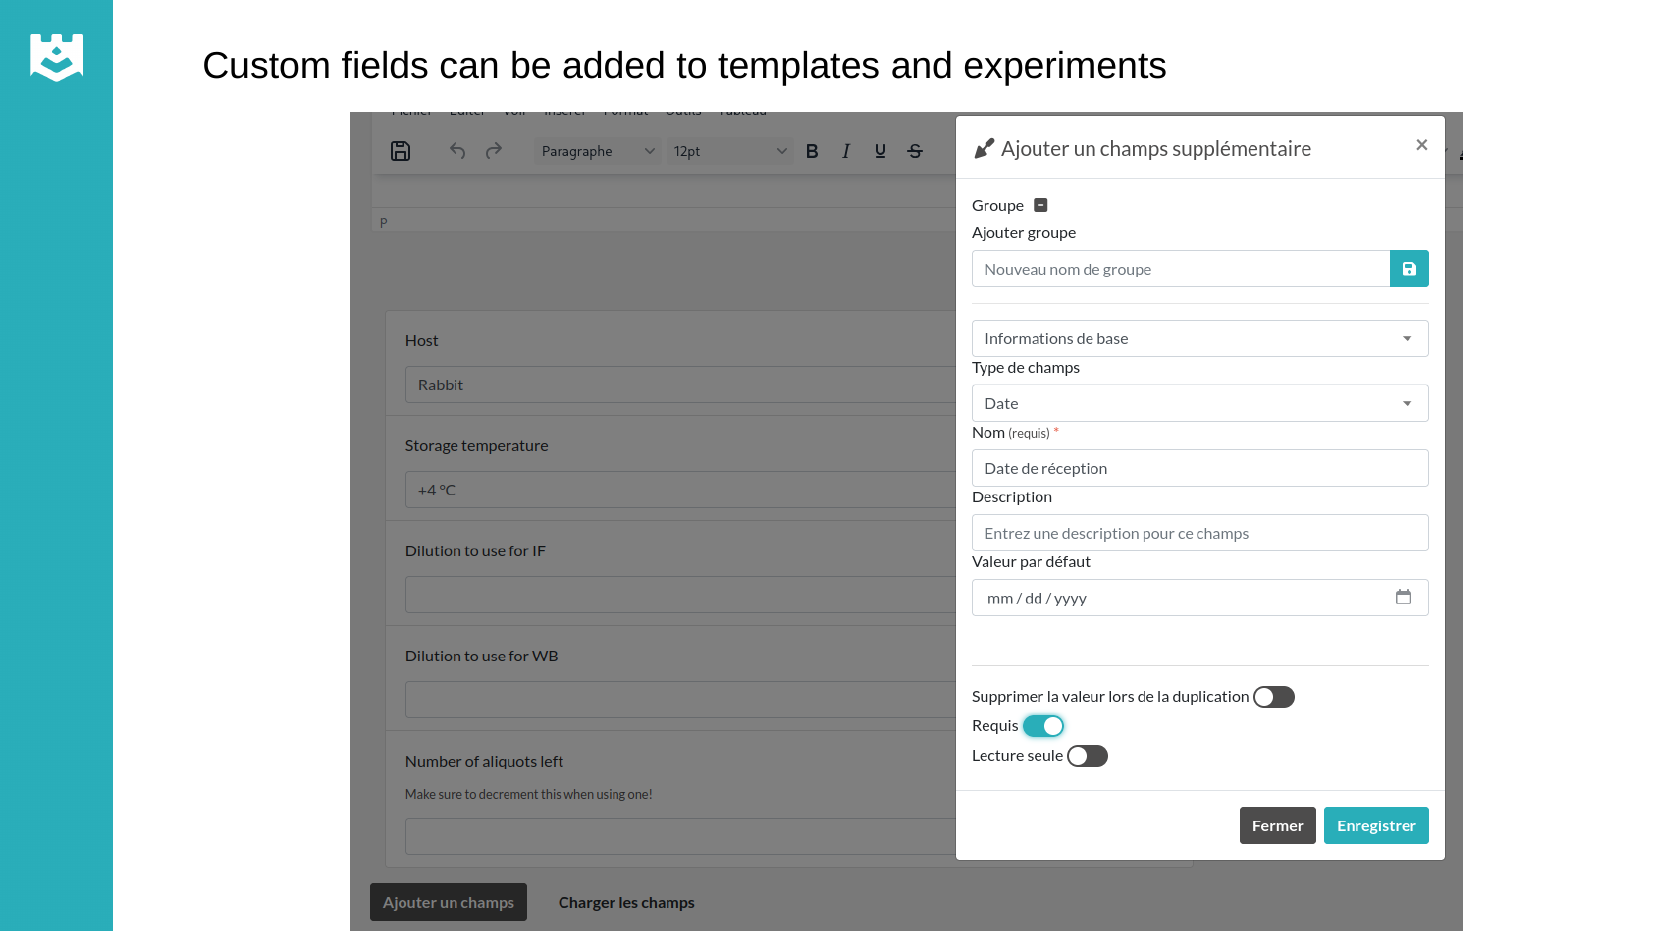

Custom fields can be added to templates and experiments